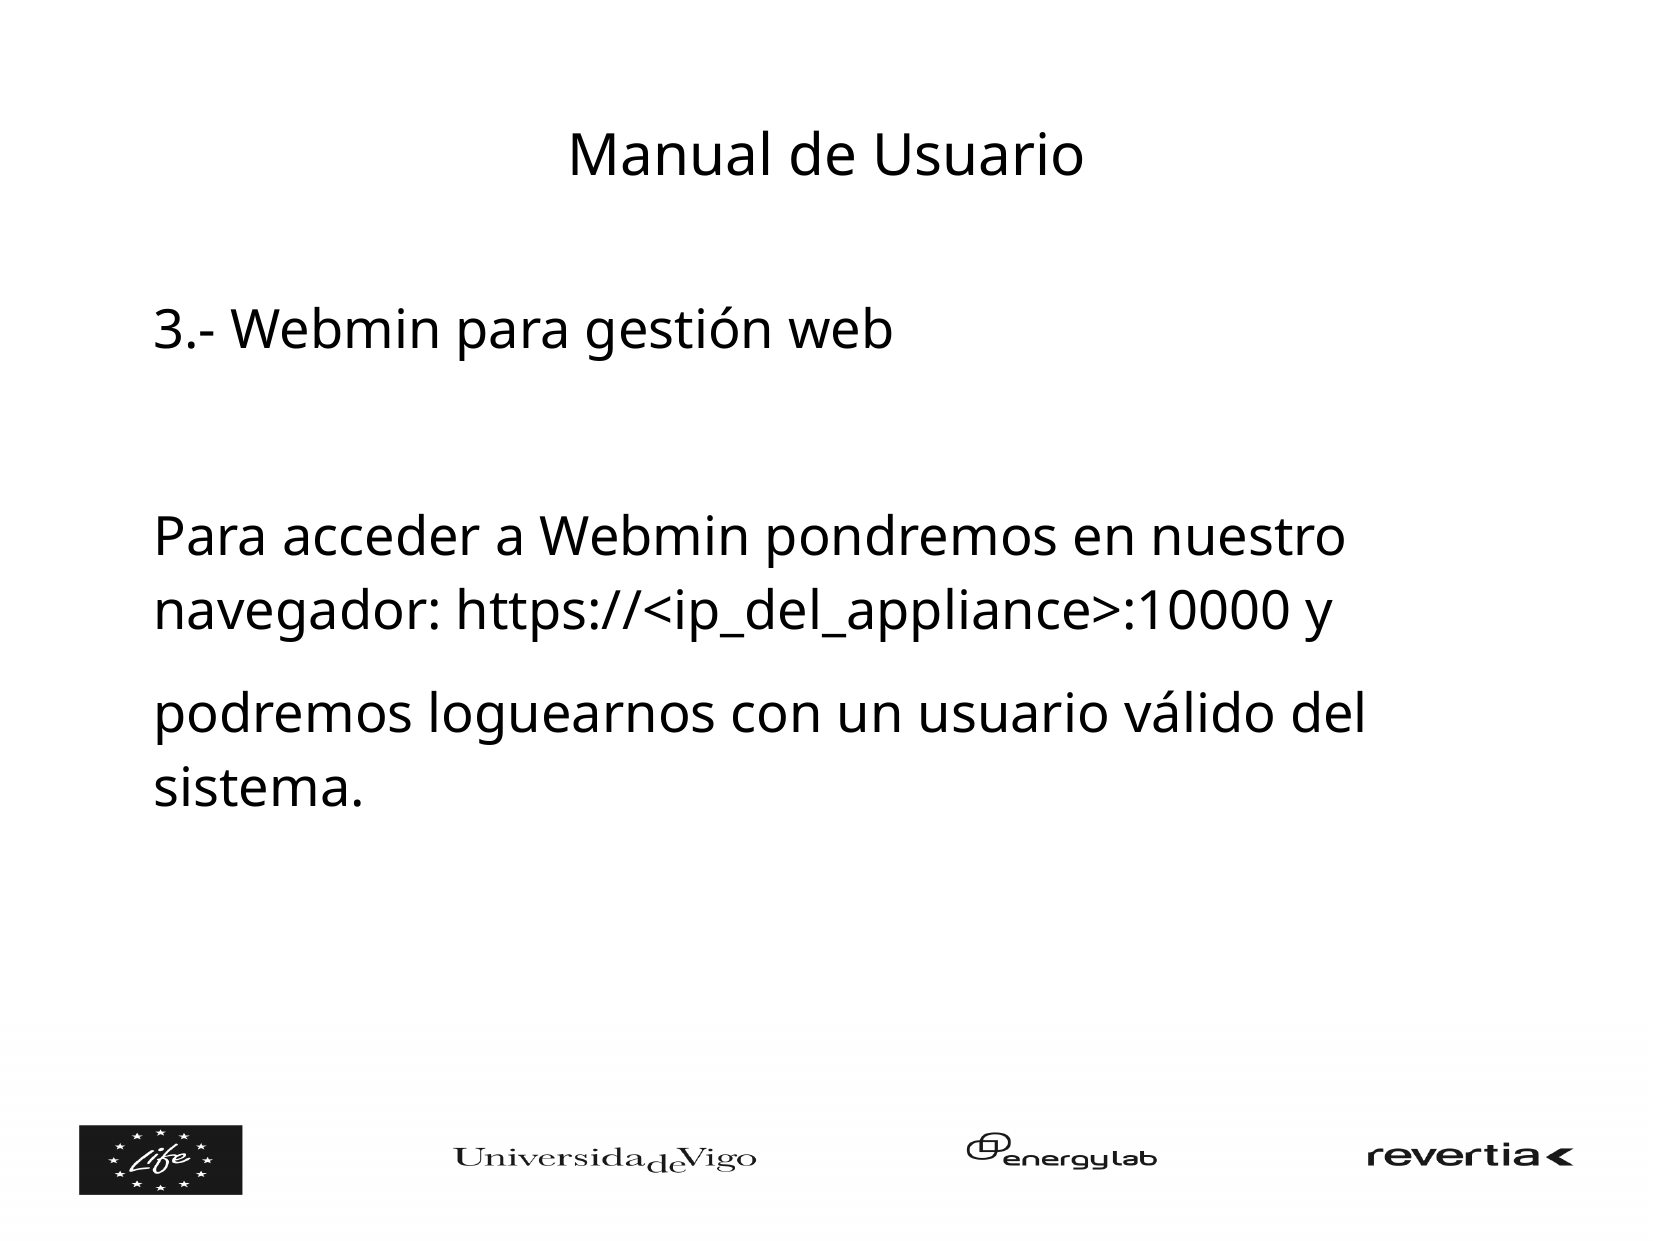

# Manual de Usuario
3.- Webmin para gestión web
Para acceder a Webmin pondremos en nuestro navegador: https://<ip_del_appliance>:10000 y
podremos loguearnos con un usuario válido del sistema.